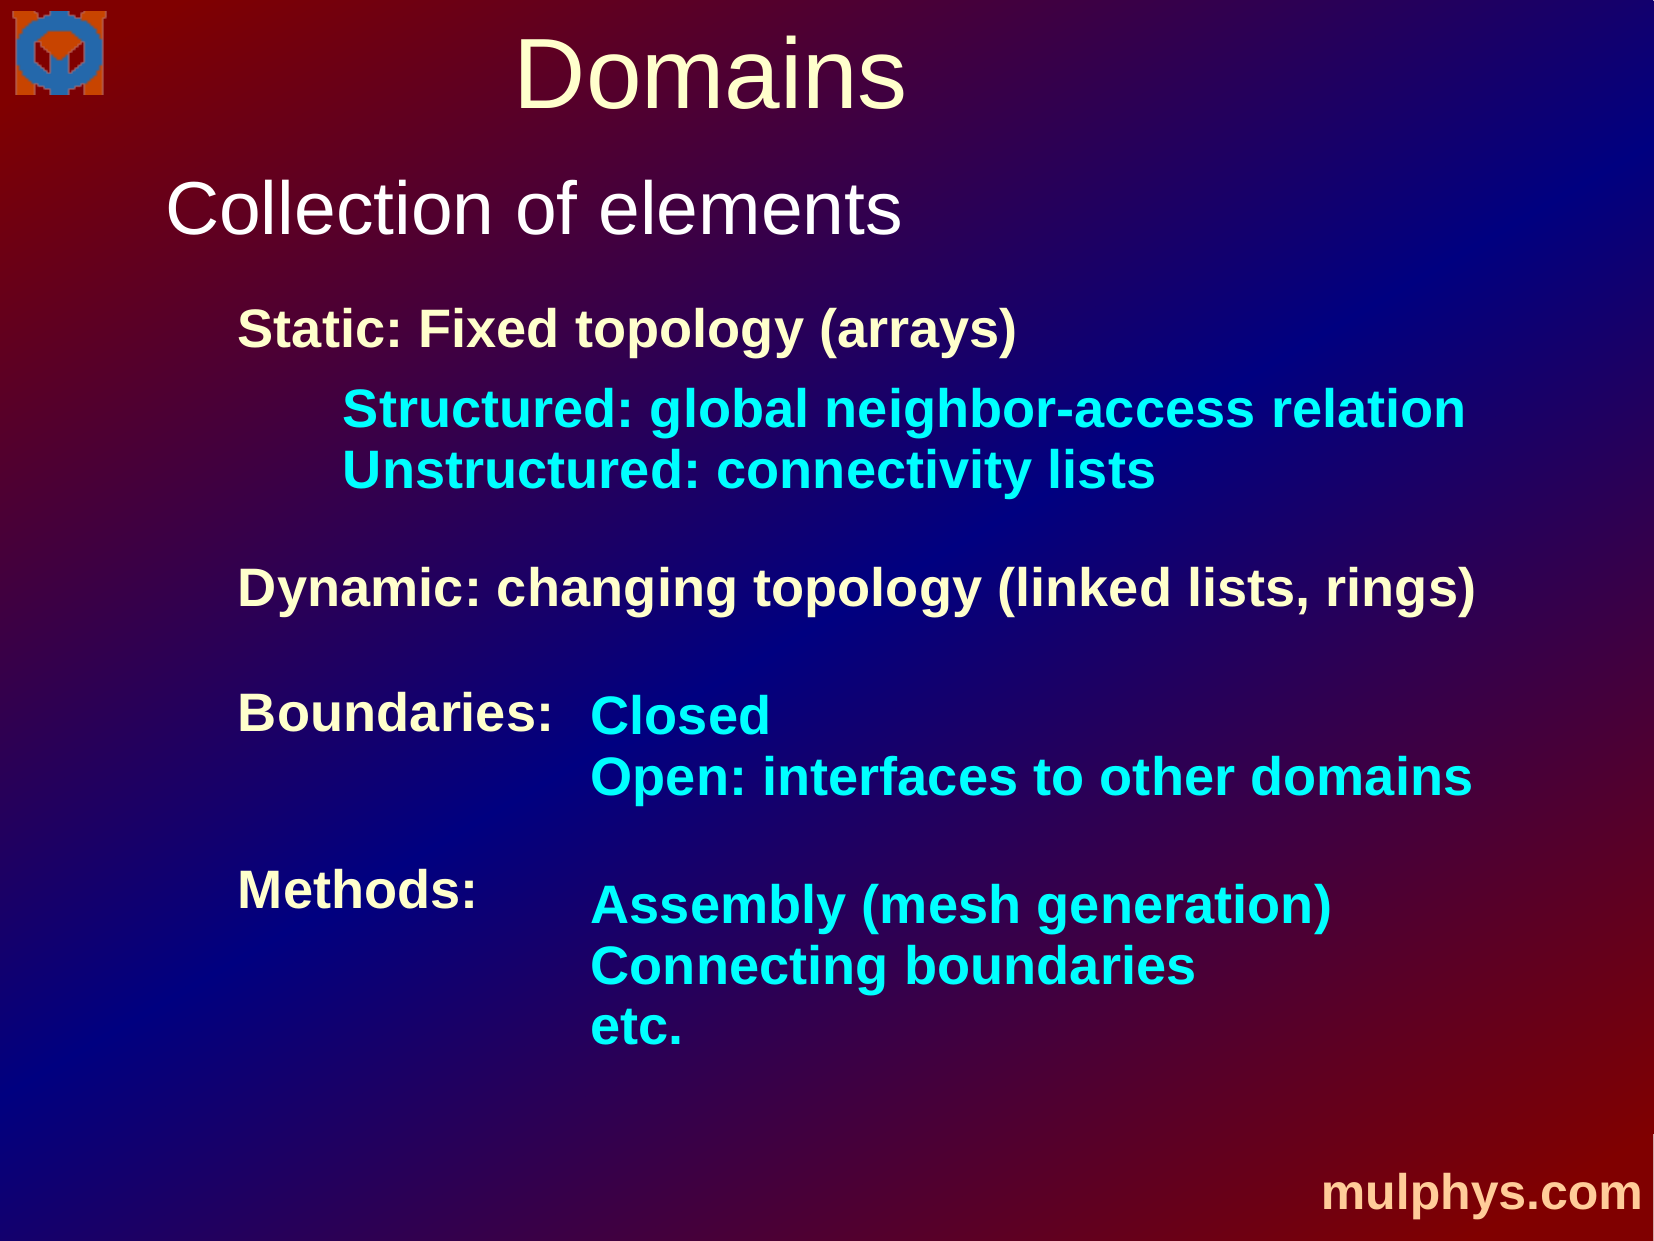

# Domains
Collection of elements
Static: Fixed topology (arrays)
Structured: global neighbor-access relation
Unstructured: connectivity lists
Dynamic: changing topology (linked lists, rings)
Boundaries:
Closed
Open: interfaces to other domains
Methods:
Assembly (mesh generation)
Connecting boundaries
etc.
mulphys.com